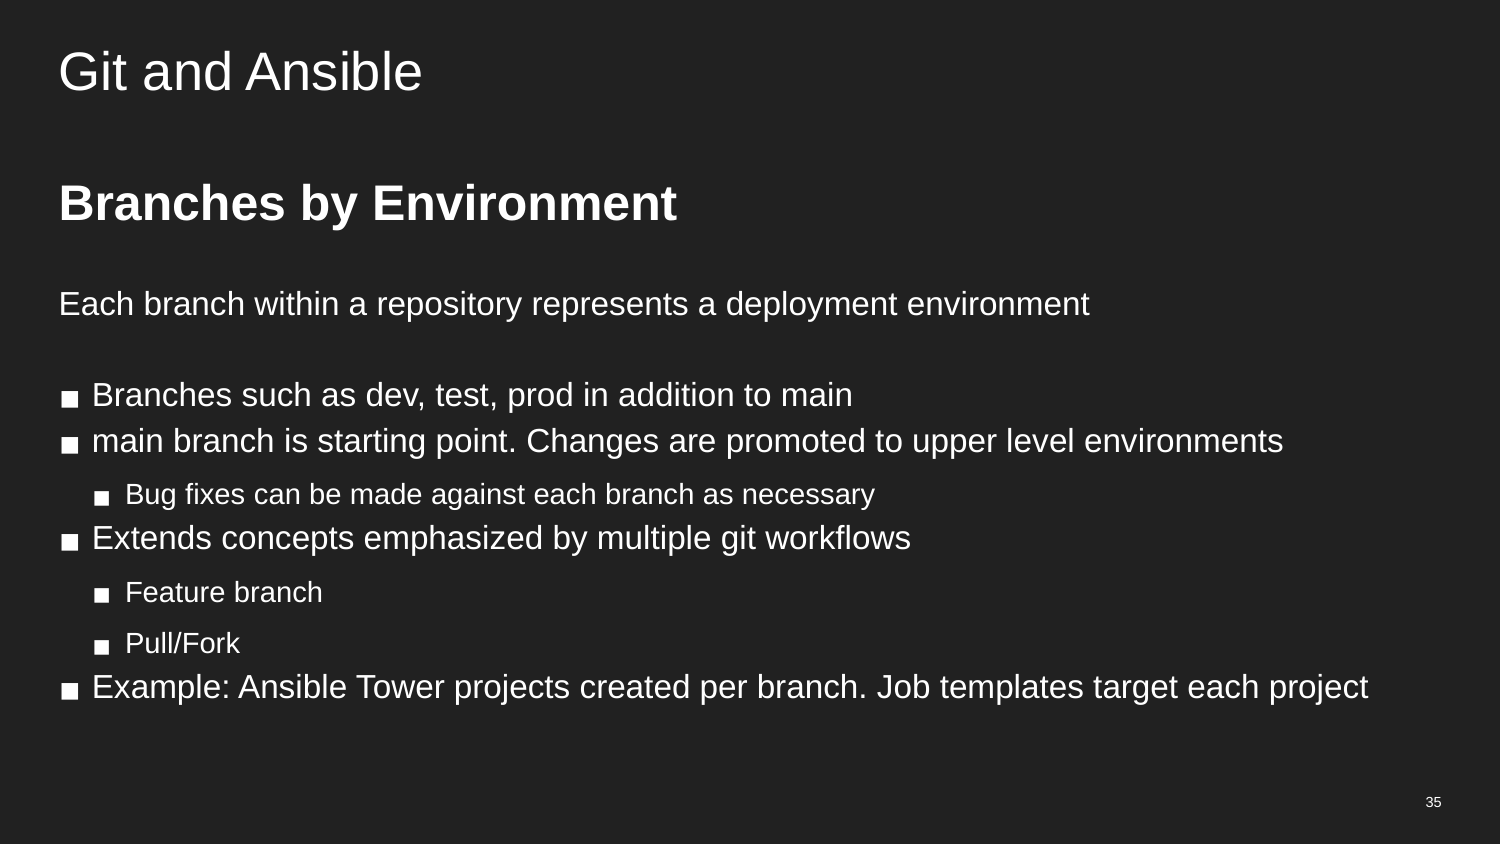

Git and Ansible
# Branches by Environment
Each branch within a repository represents a deployment environment
Branches such as dev, test, prod in addition to main
main branch is starting point. Changes are promoted to upper level environments
Bug fixes can be made against each branch as necessary
Extends concepts emphasized by multiple git workflows
Feature branch
Pull/Fork
Example: Ansible Tower projects created per branch. Job templates target each project